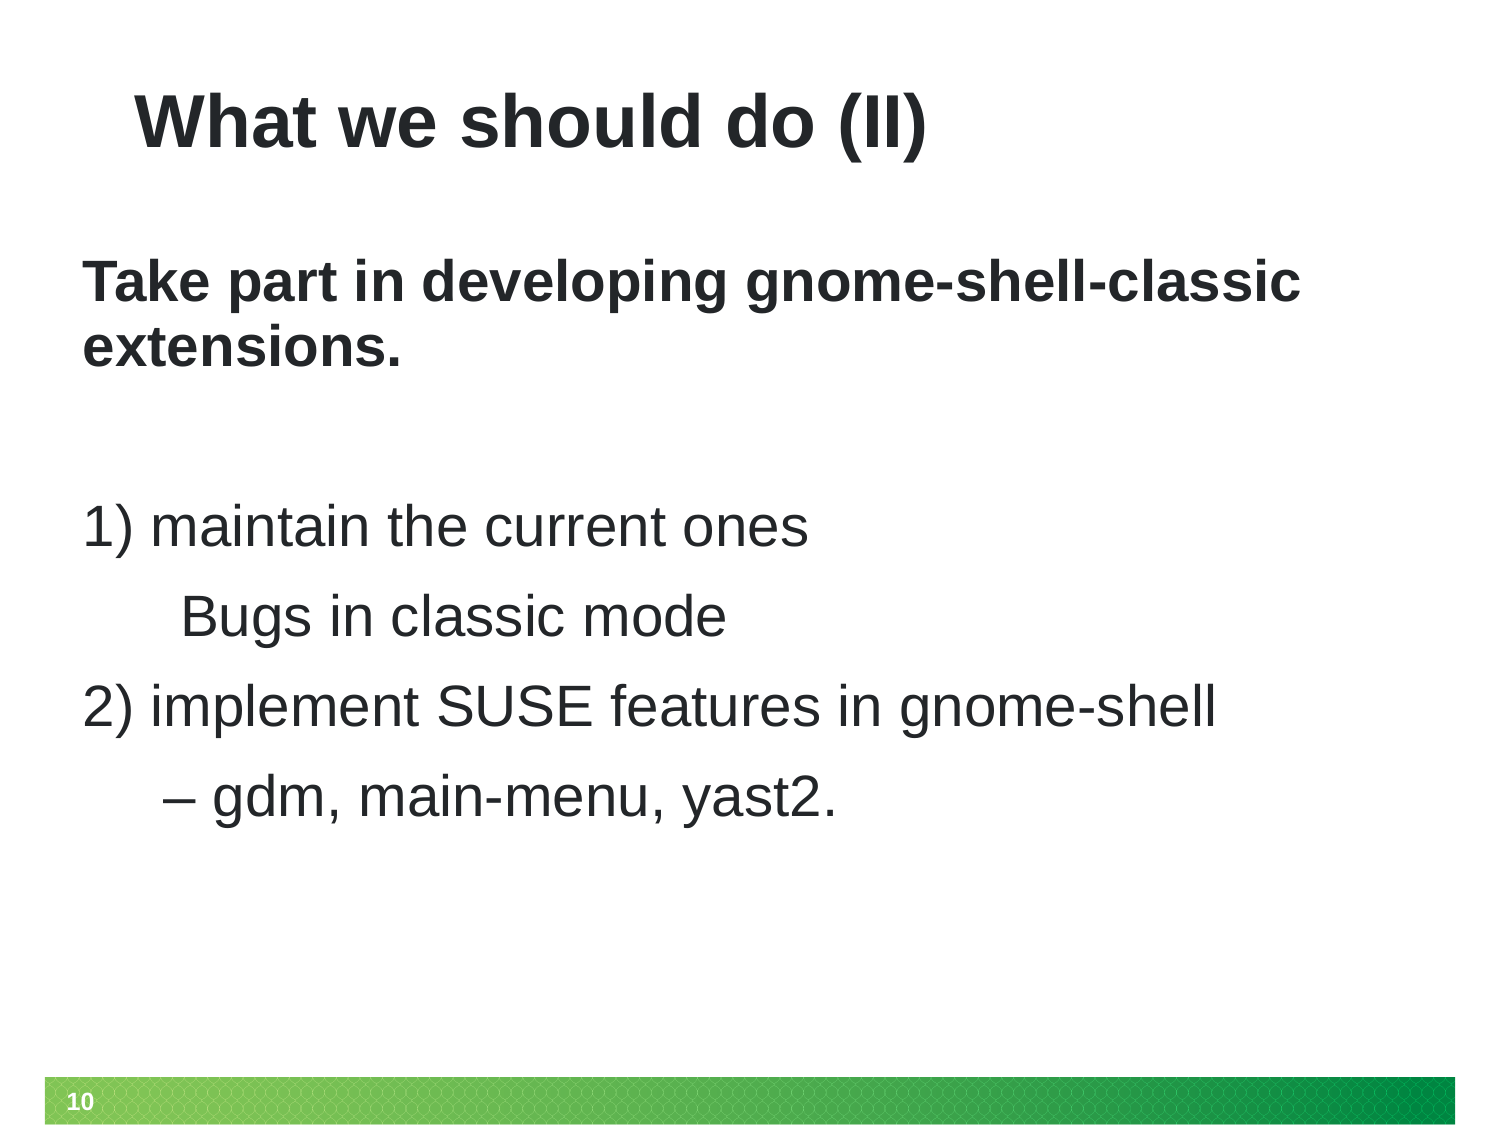

# What we should do (II)
Take part in developing gnome-shell-classic extensions.
1) maintain the current ones
 Bugs in classic mode
2) implement SUSE features in gnome-shell
 – gdm, main-menu, yast2.